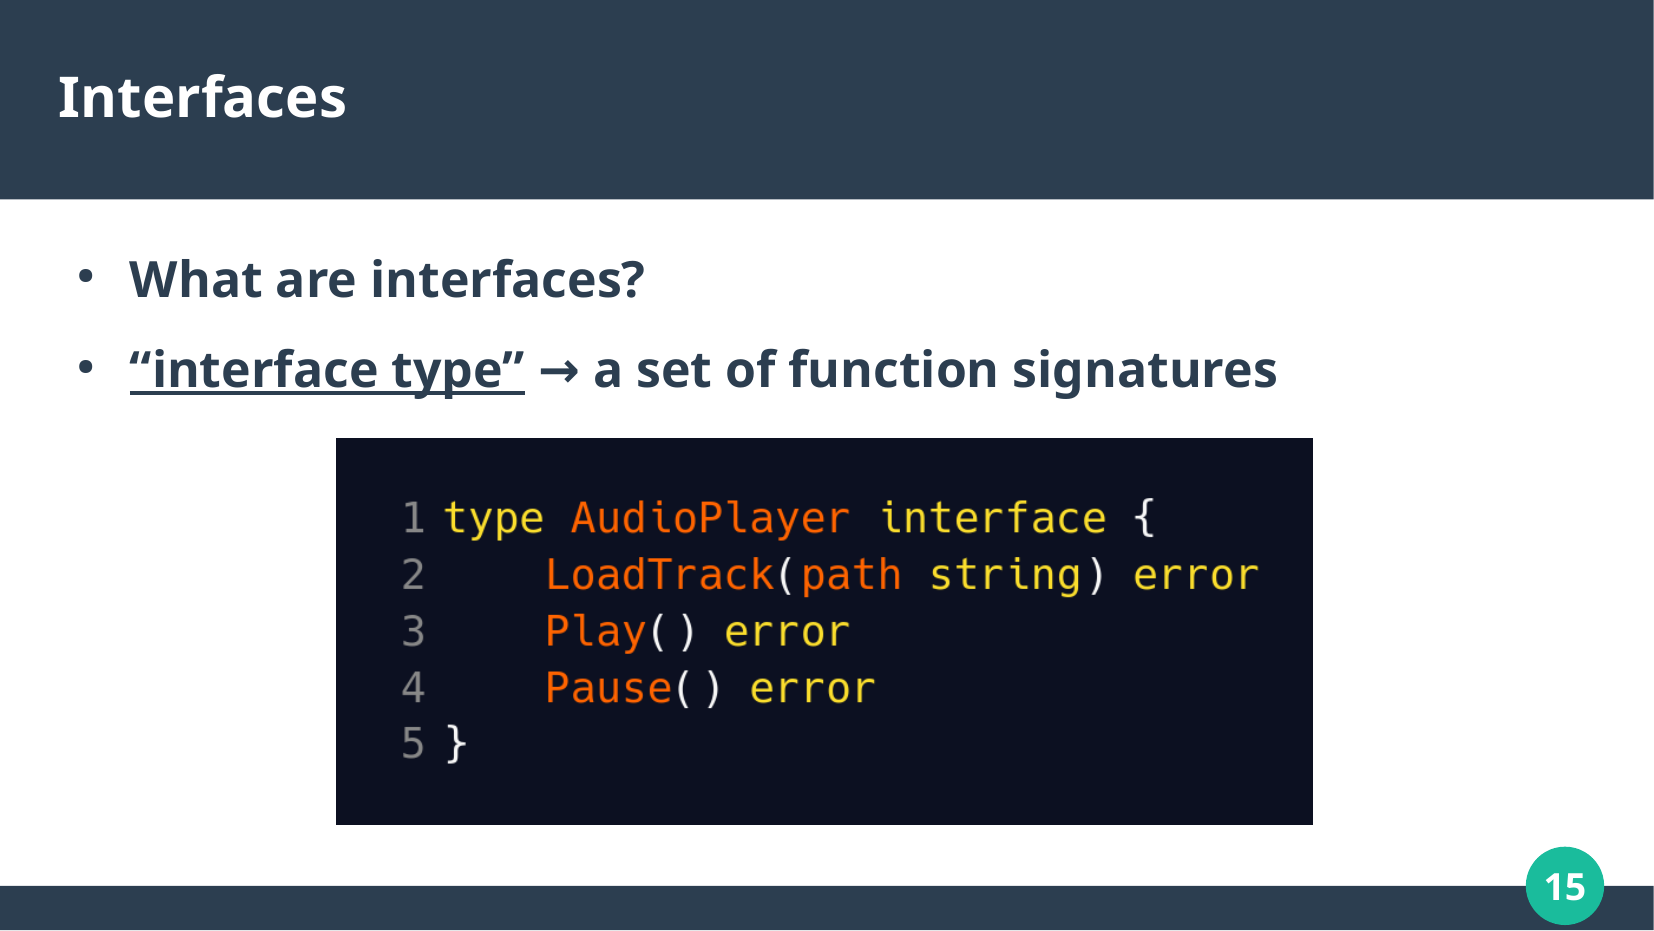

# Interfaces
What are interfaces?
“interface type” → a set of function signatures